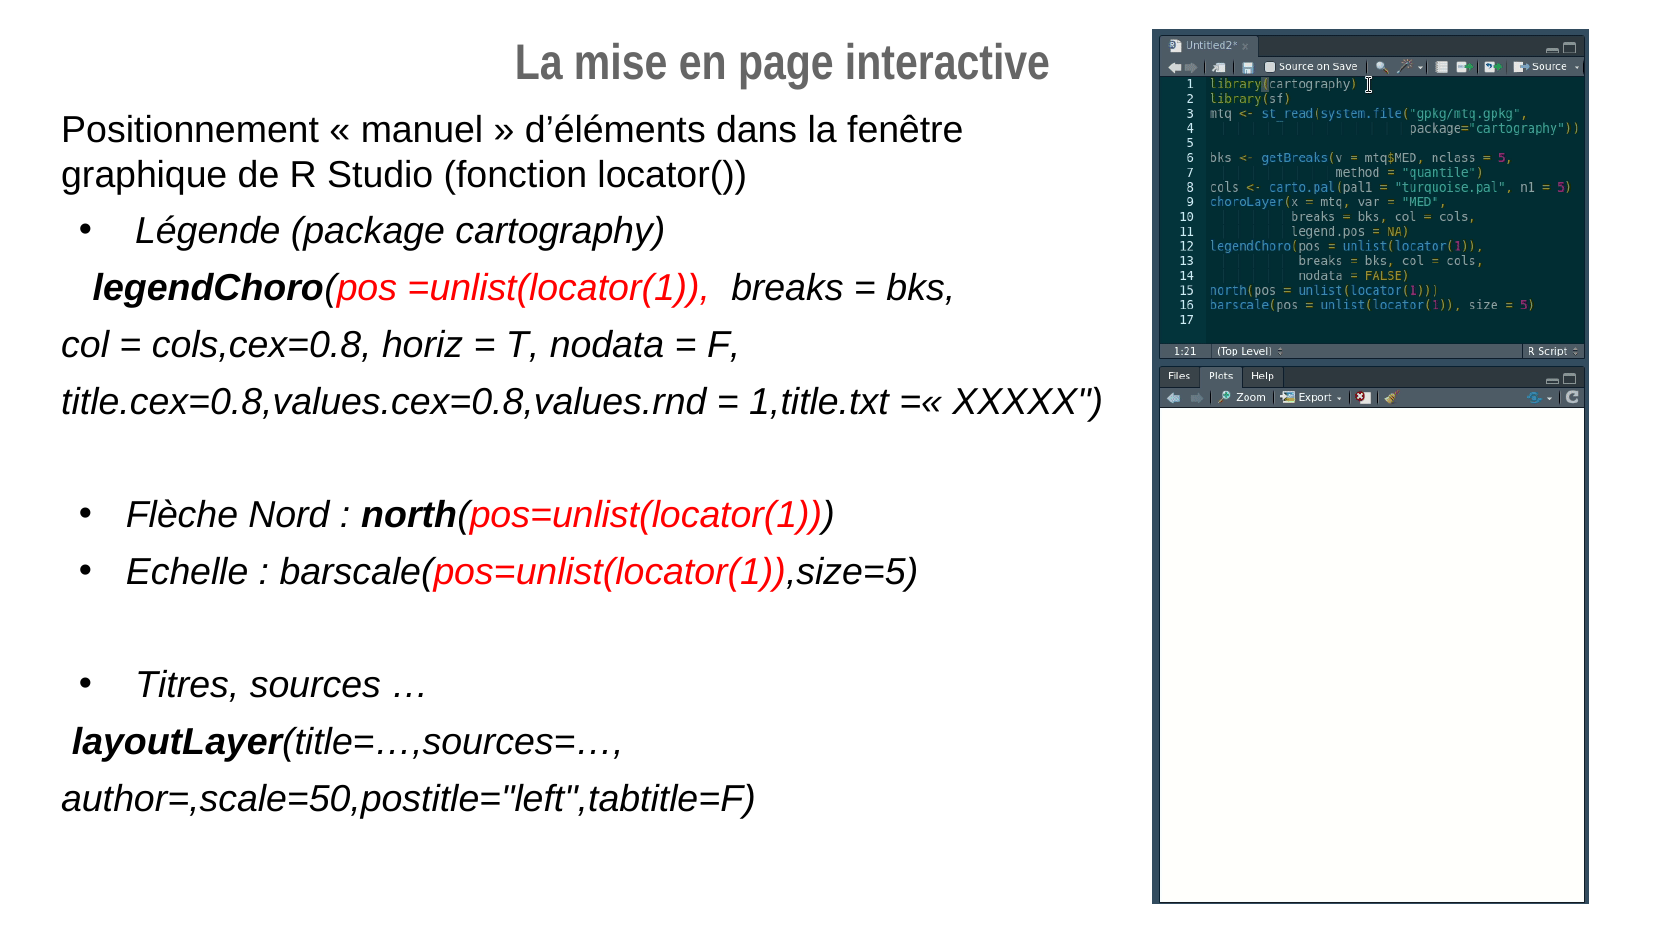

# La mise en page interactive
Positionnement « manuel » d’éléments dans la fenêtre graphique de R Studio (fonction locator())
Légende (package cartography)
 legendChoro(pos =unlist(locator(1)), breaks = bks,
col = cols,cex=0.8, horiz = T, nodata = F,
title.cex=0.8,values.cex=0.8,values.rnd = 1,title.txt =« XXXXX")
Flèche Nord : north(pos=unlist(locator(1)))
Echelle : barscale(pos=unlist(locator(1)),size=5)
Titres, sources …
 layoutLayer(title=…,sources=…,
author=,scale=50,postitle="left",tabtitle=F)